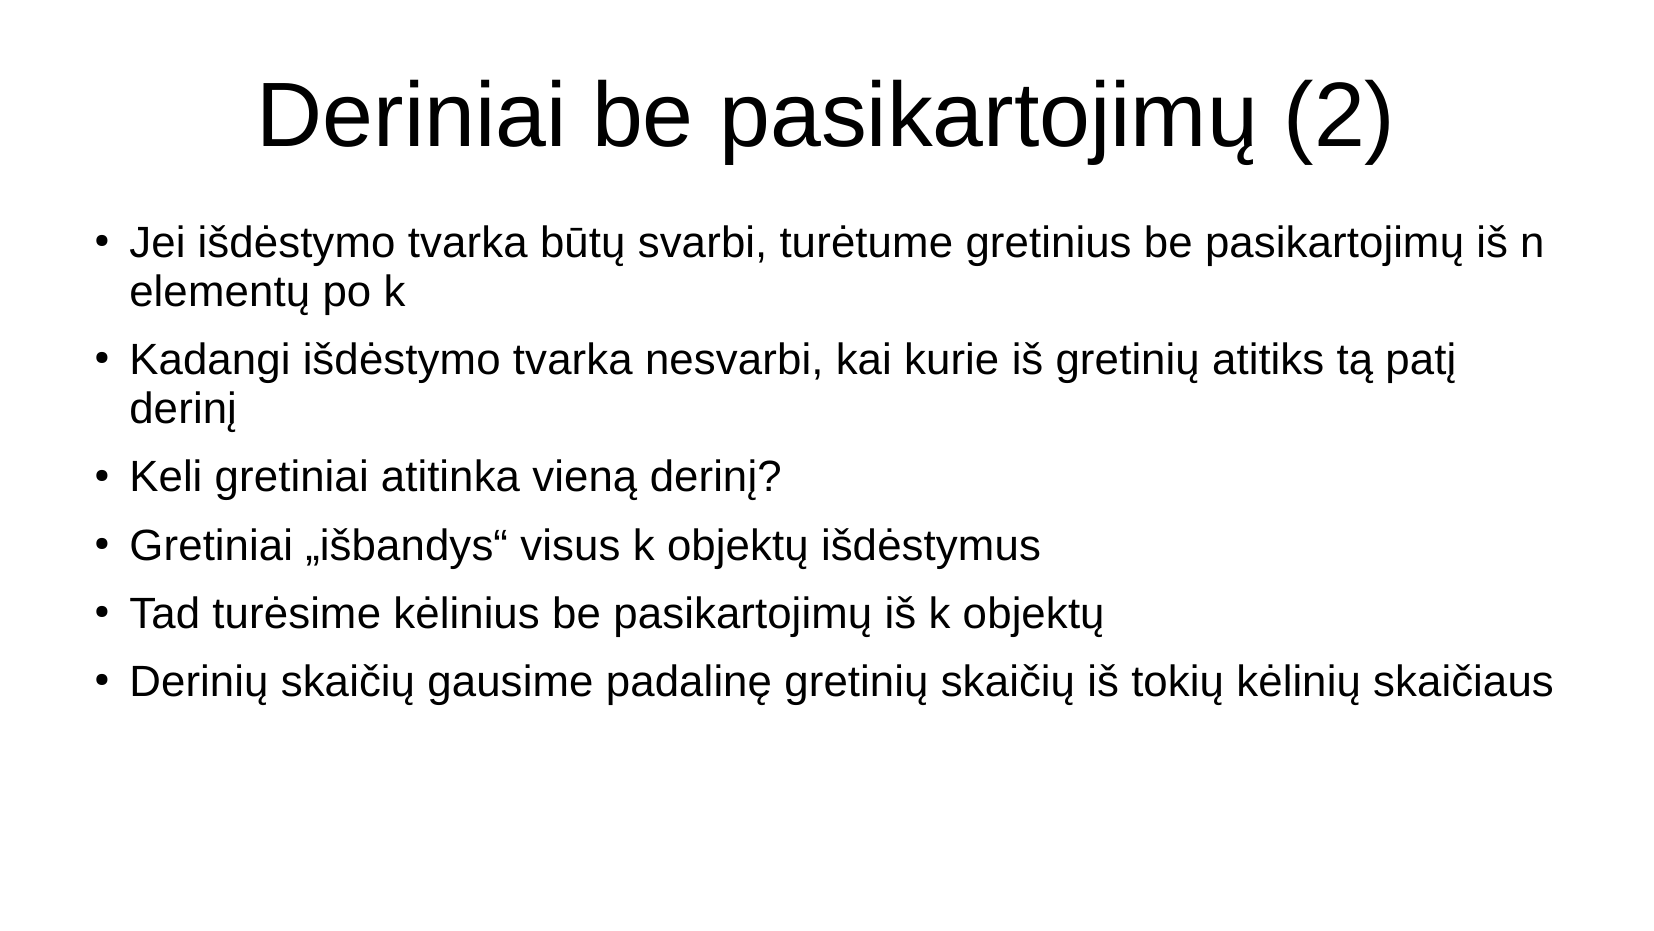

# Deriniai be pasikartojimų (2)
Jei išdėstymo tvarka būtų svarbi, turėtume gretinius be pasikartojimų iš n elementų po k
Kadangi išdėstymo tvarka nesvarbi, kai kurie iš gretinių atitiks tą patį derinį
Keli gretiniai atitinka vieną derinį?
Gretiniai „išbandys“ visus k objektų išdėstymus
Tad turėsime kėlinius be pasikartojimų iš k objektų
Derinių skaičių gausime padalinę gretinių skaičių iš tokių kėlinių skaičiaus